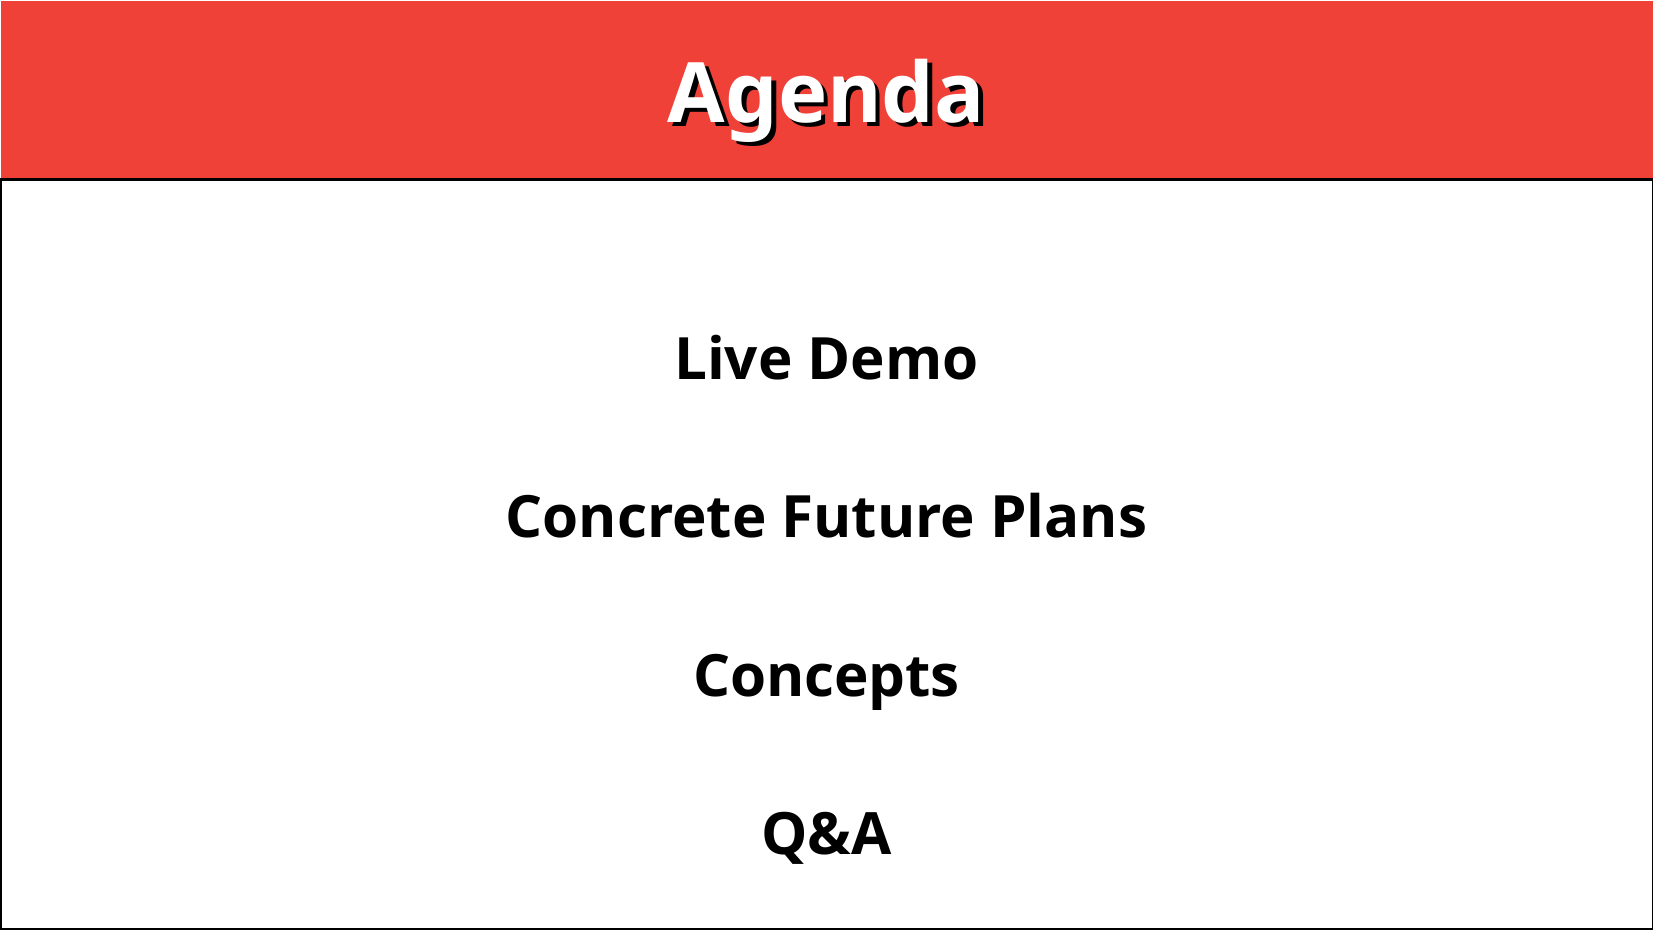

Agenda
Live Demo
Concrete Future Plans
Concepts
Q&A
#